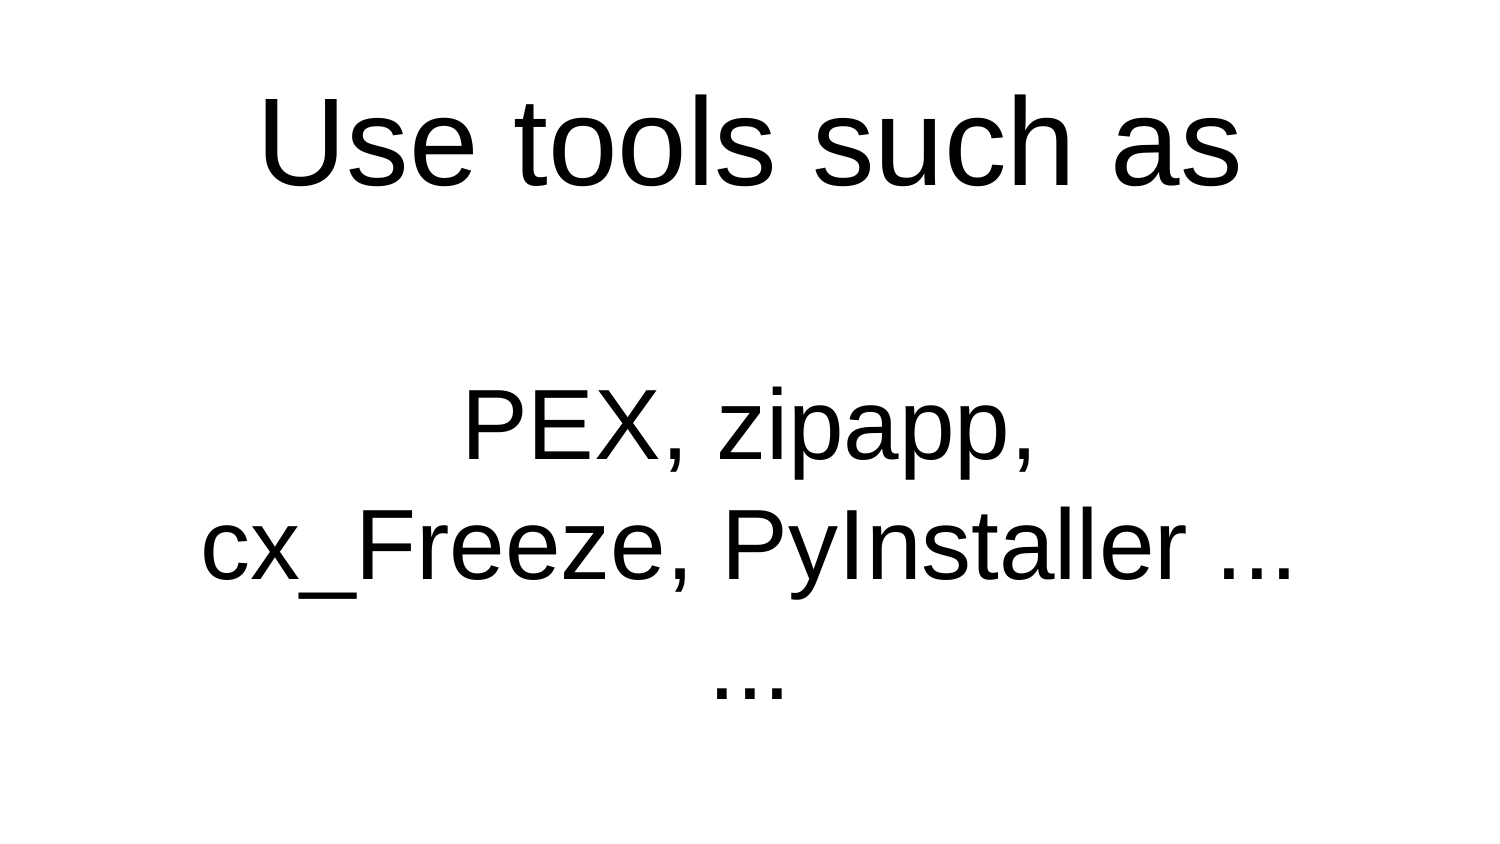

# Use tools such as PEX, zipapp, cx_Freeze, PyInstaller ... ...